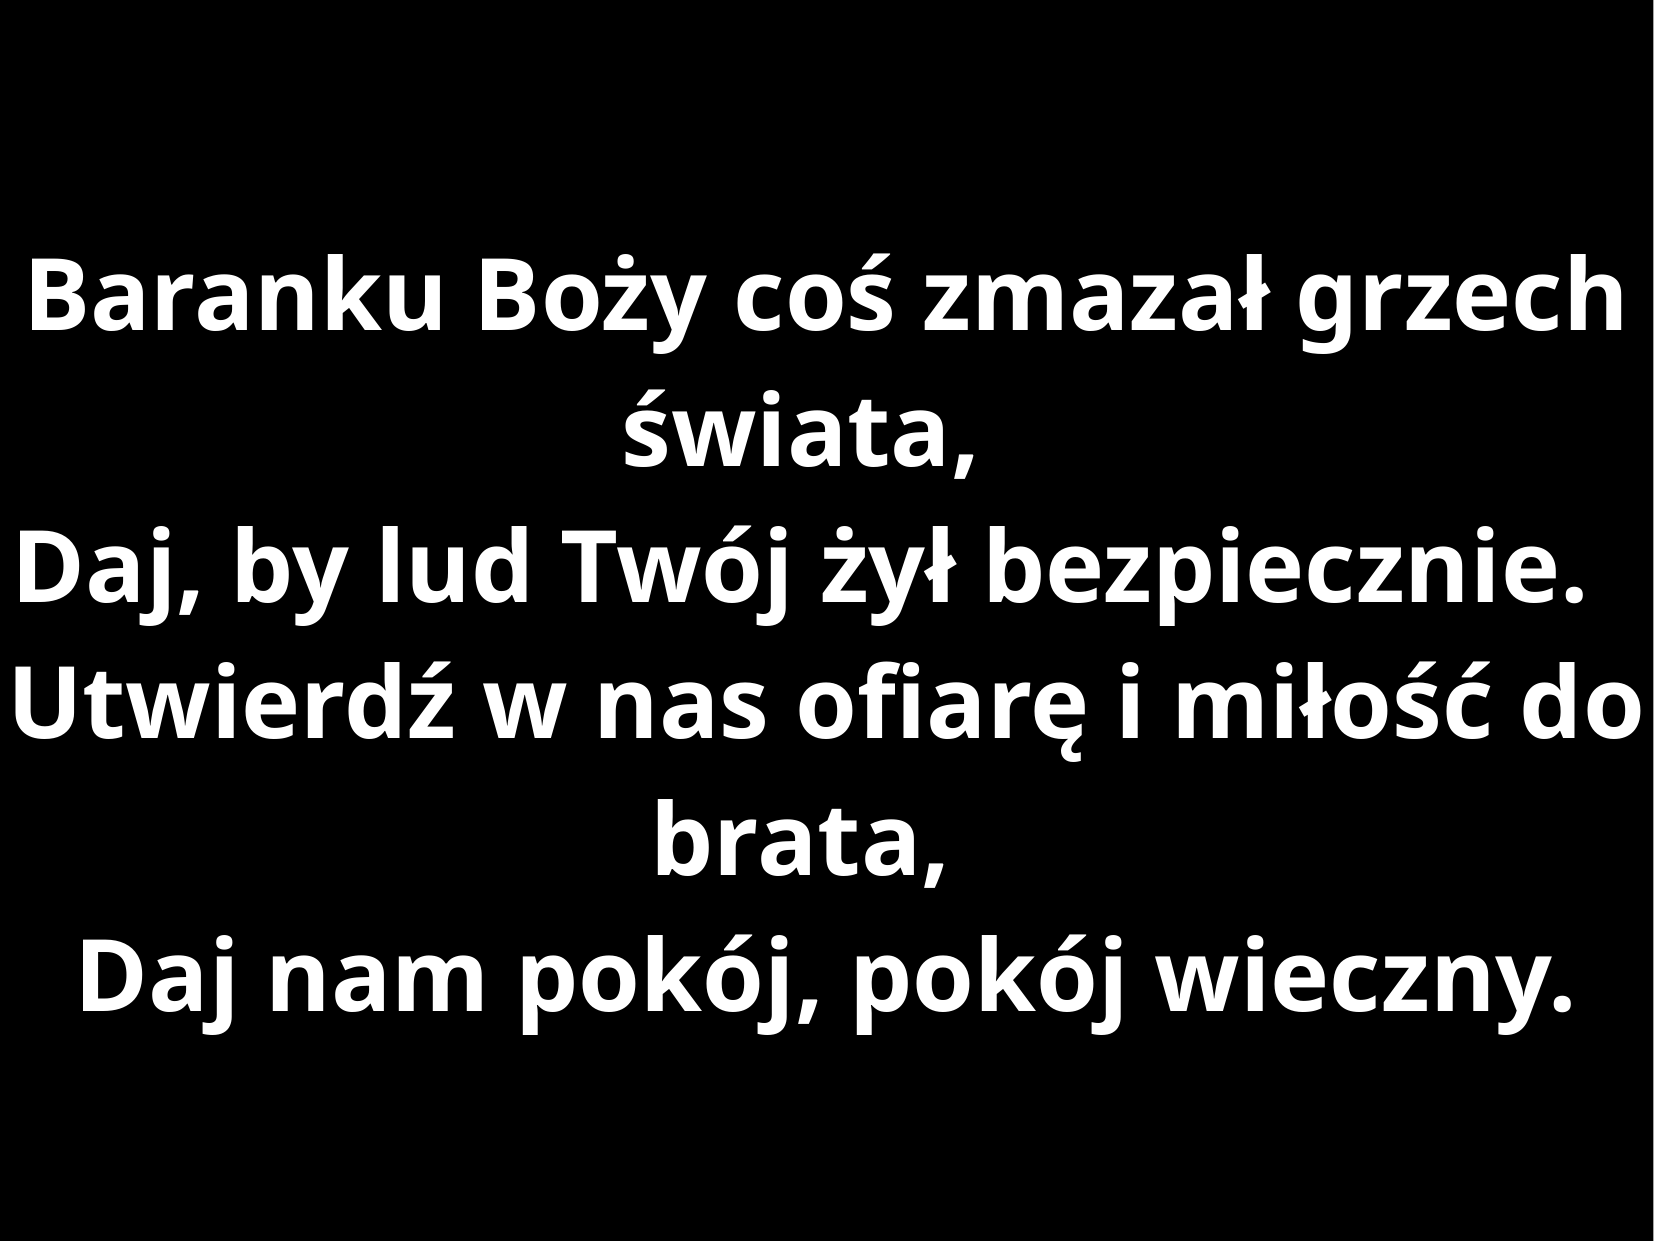

# Baranku Boży coś zmazał grzech świata, Daj, by lud Twój żył bezpiecznie. Utwierdź w nas ofiarę i miłość do brata, Daj nam pokój, pokój wieczny.